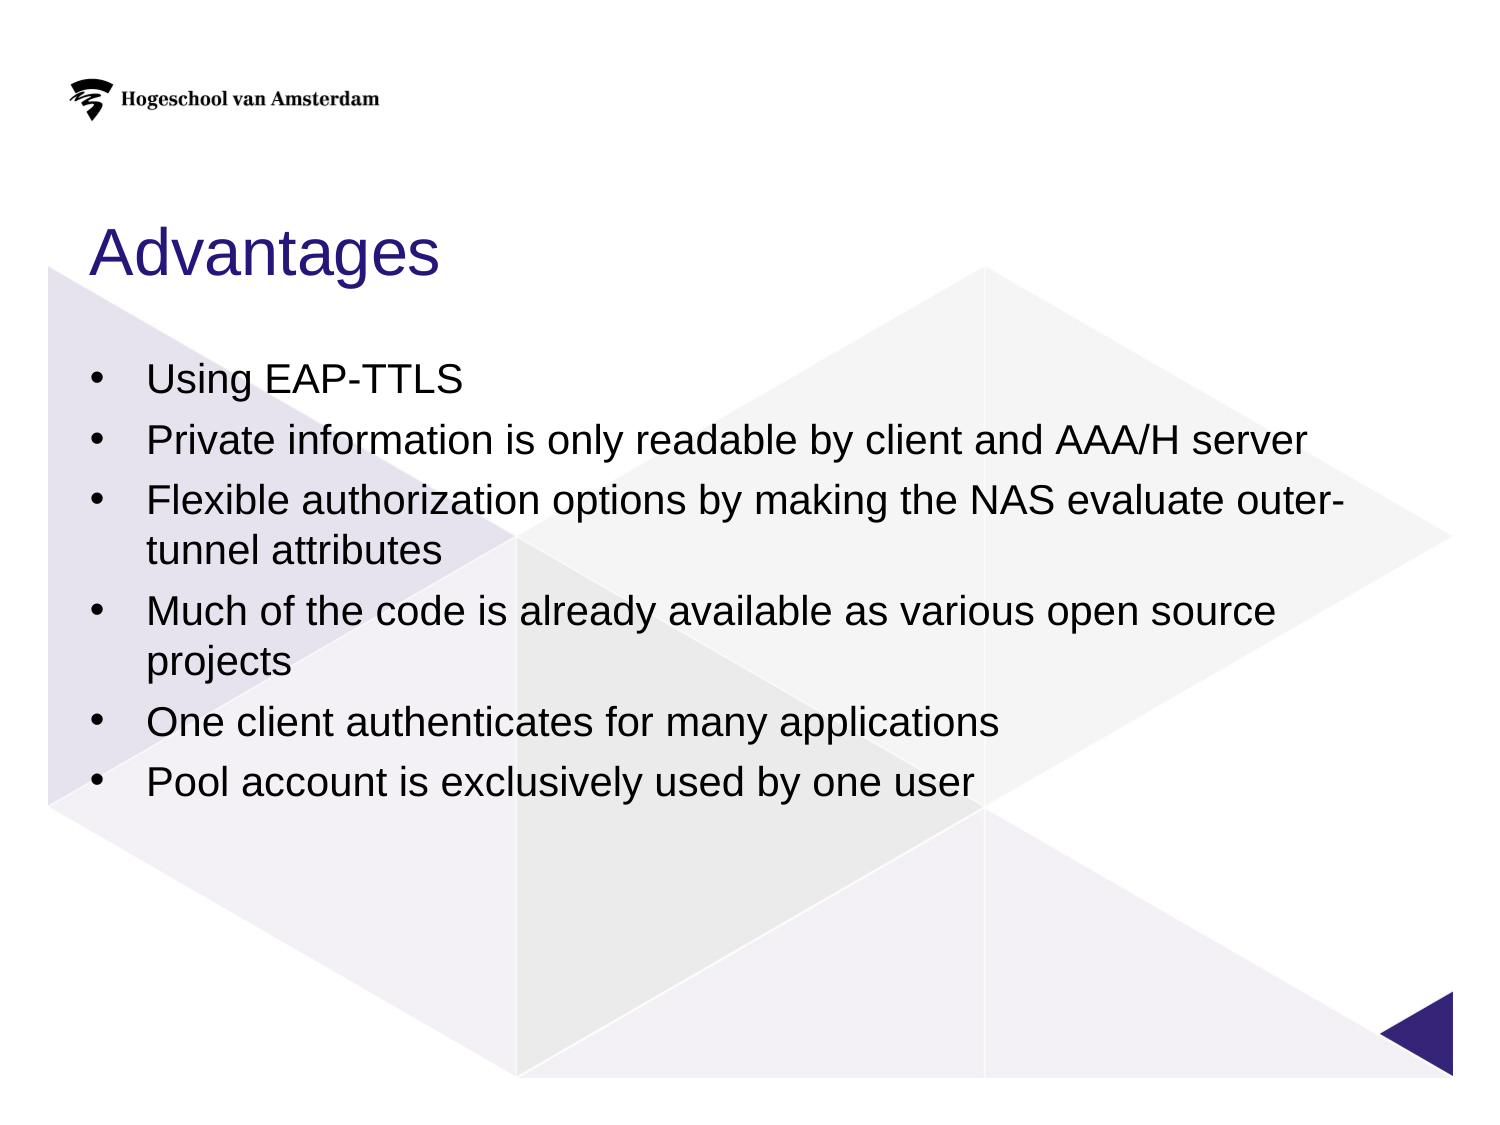

# Advantages
Using EAP-TTLS
Private information is only readable by client and AAA/H server
Flexible authorization options by making the NAS evaluate outer-tunnel attributes
Much of the code is already available as various open source projects
One client authenticates for many applications
Pool account is exclusively used by one user